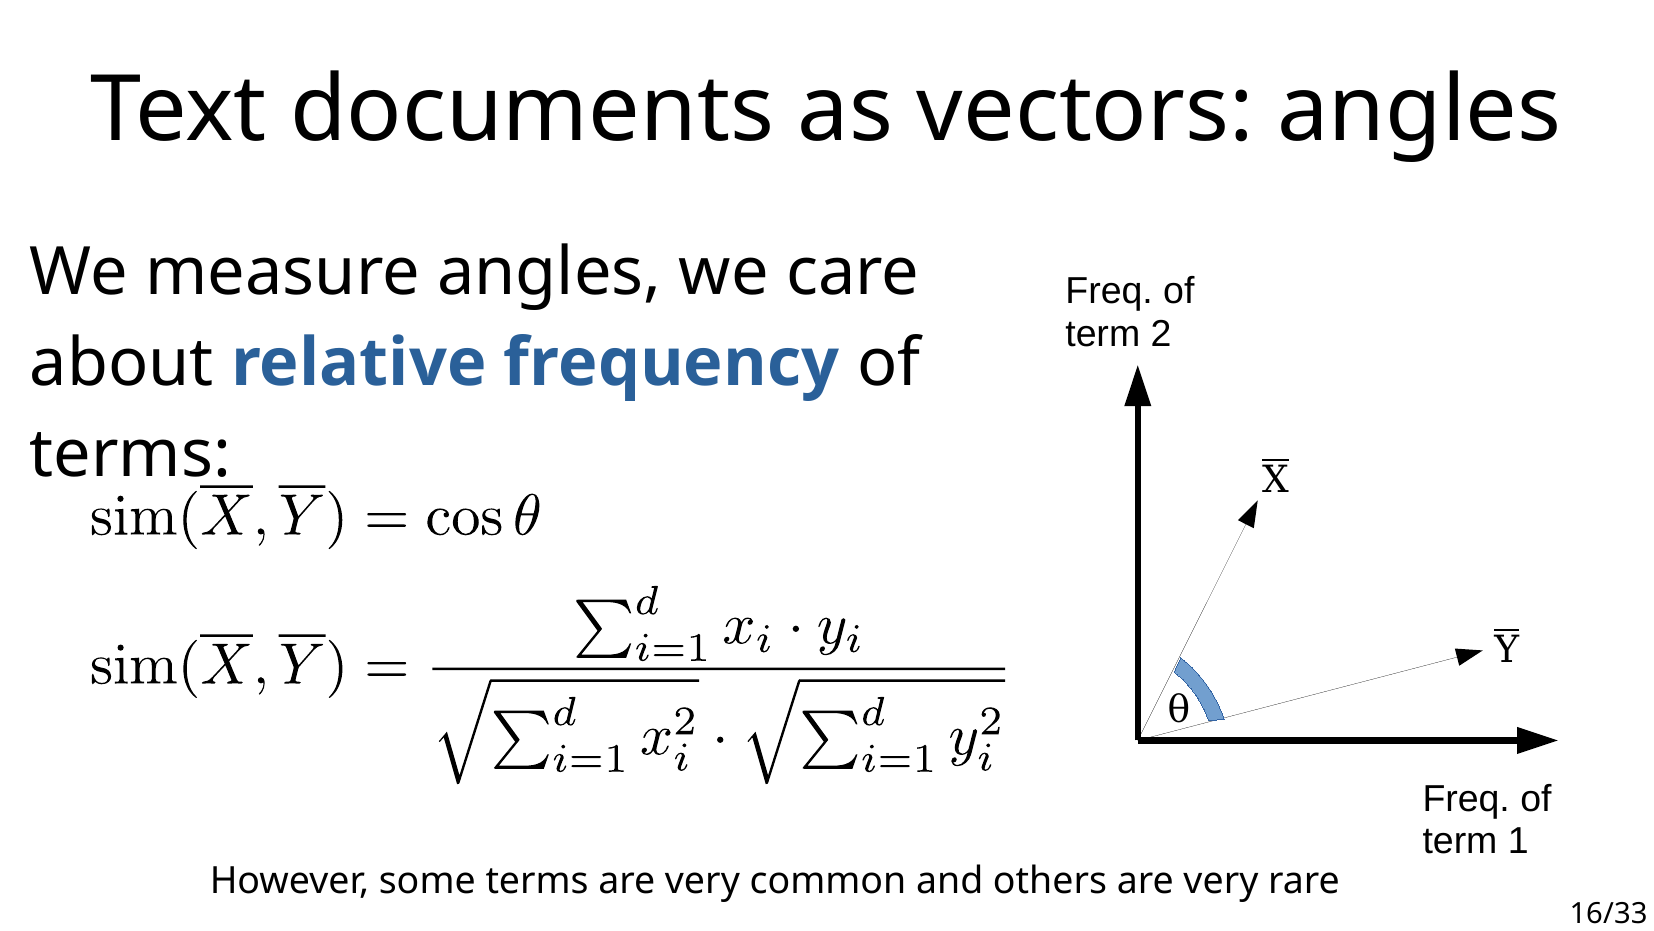

# Text documents as vectors: angles
We measure angles, we care about relative frequency of terms:
Freq. of term 2
X
Y
θ
Freq. of term 1
However, some terms are very common and others are very rare …
16